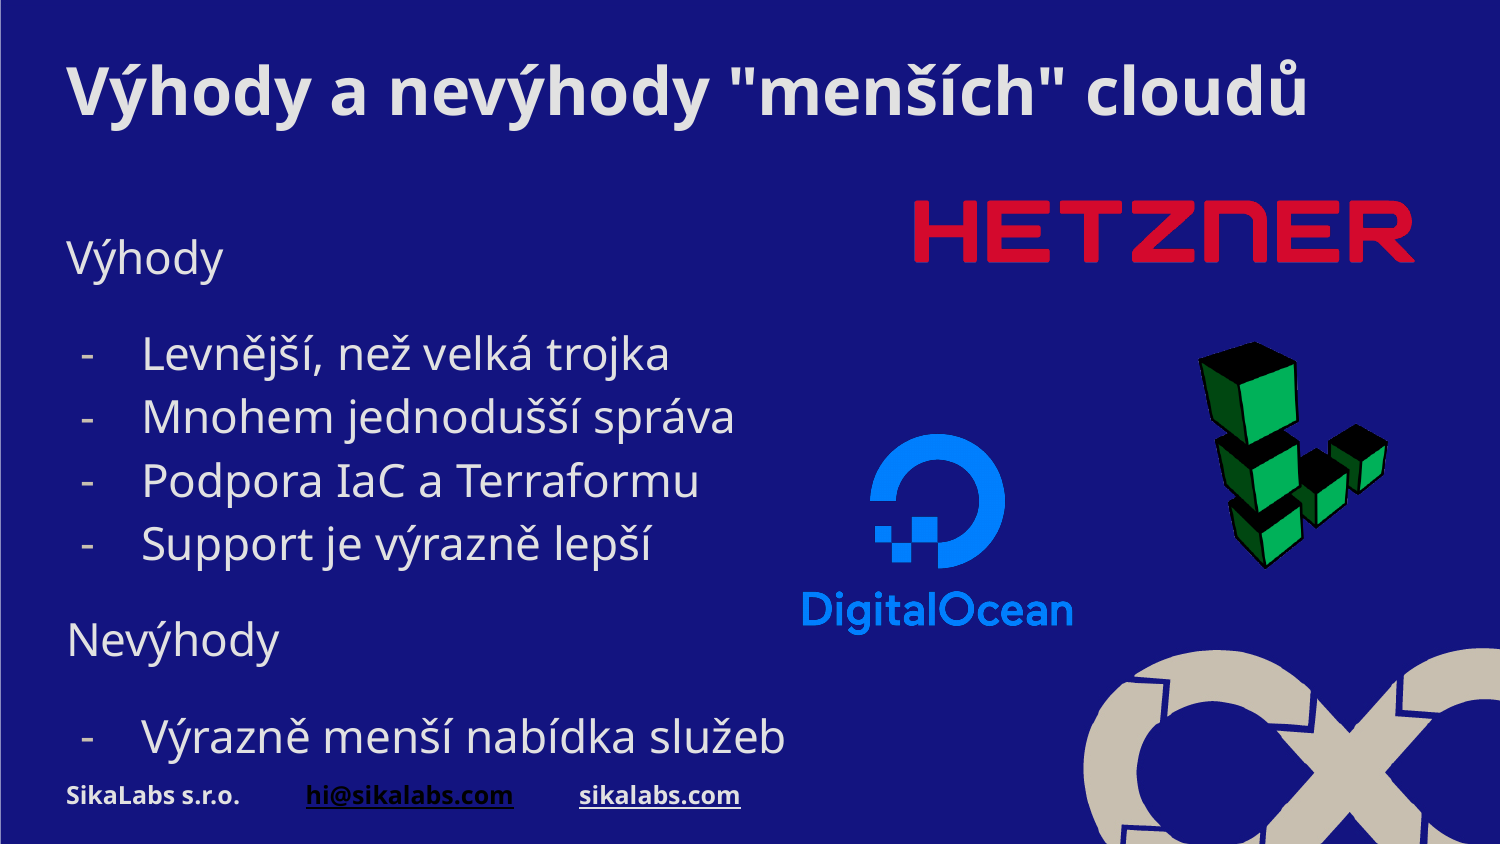

# Výhody a nevýhody "menších" cloudů
Výhody
Levnější, než velká trojka
Mnohem jednodušší správa
Podpora IaC a Terraformu
Support je výrazně lepší
Nevýhody
Výrazně menší nabídka služeb